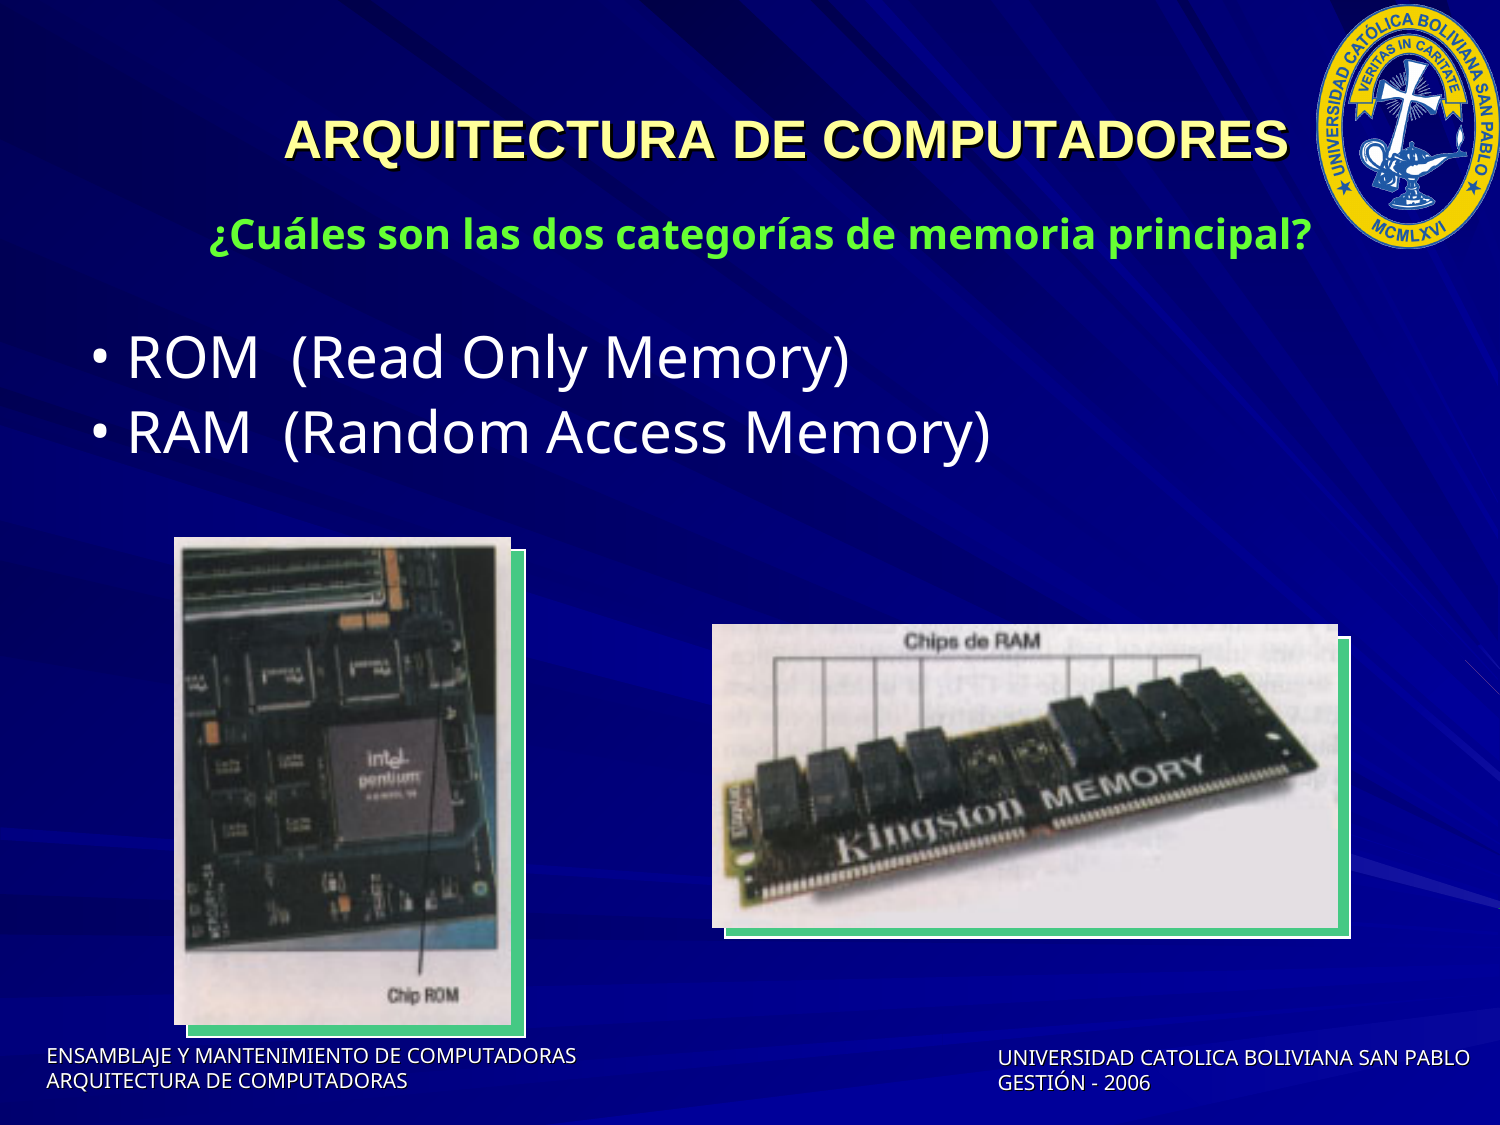

ARQUITECTURA DE COMPUTADORES
 ¿Cuáles son las dos categorías de memoria principal?
 ROM (Read Only Memory)
 RAM (Random Access Memory)